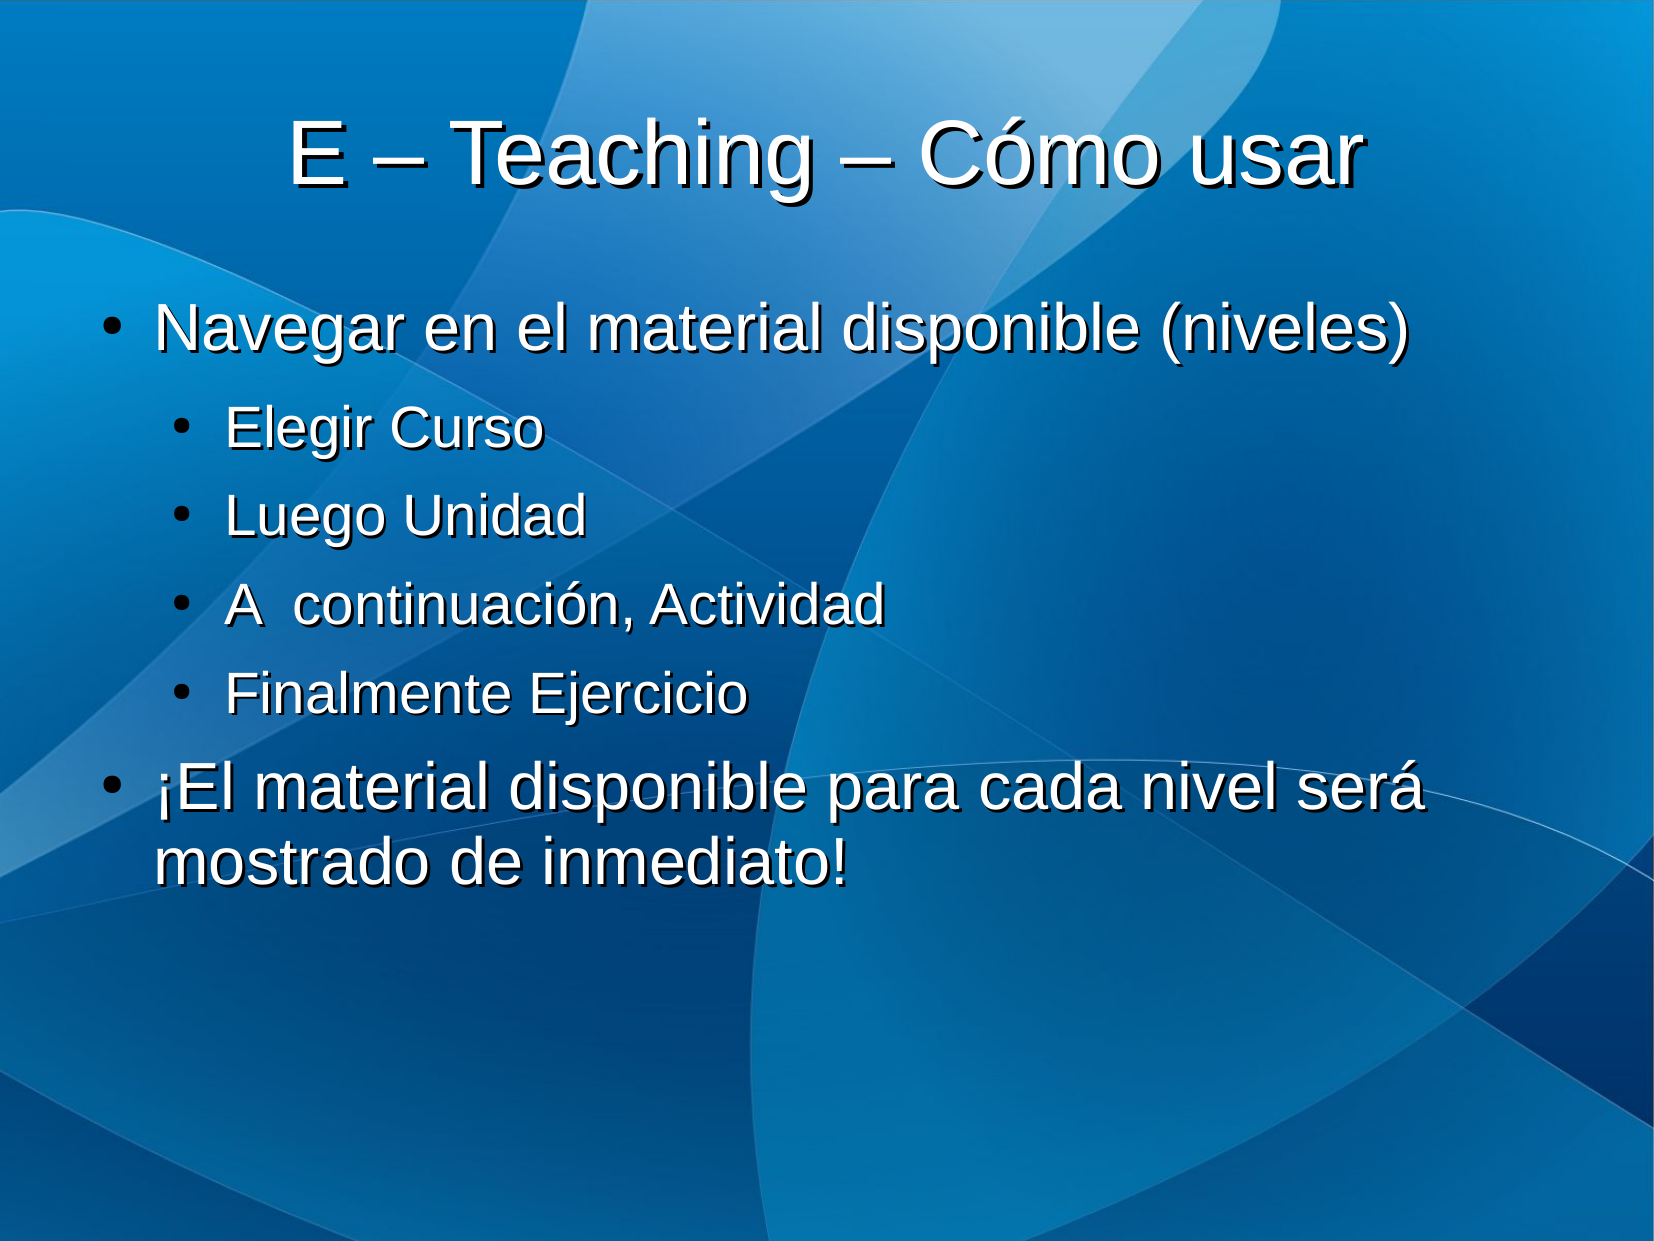

# E – Teaching – Cómo usar
Navegar en el material disponible (niveles)
Elegir Curso
Luego Unidad
A continuación, Actividad
Finalmente Ejercicio
¡El material disponible para cada nivel será mostrado de inmediato!